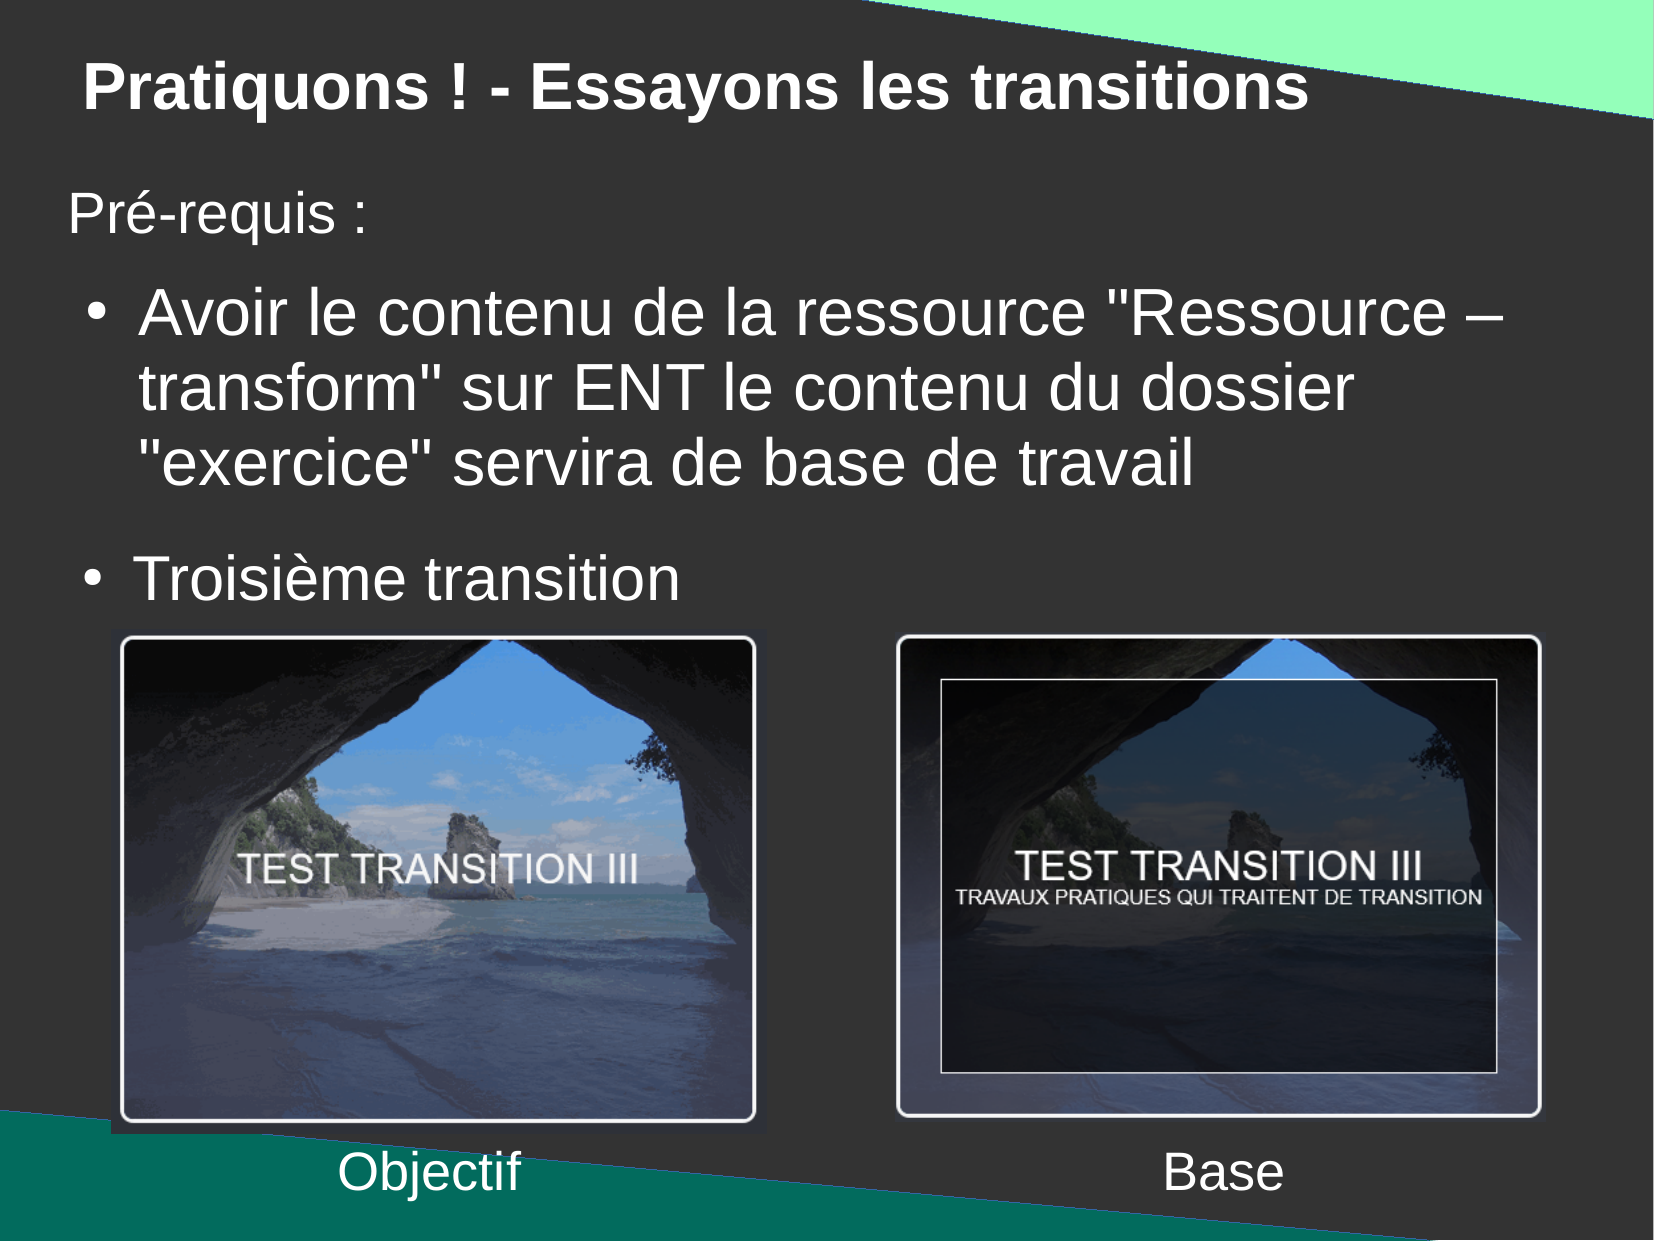

# Pratiquons ! - Essayons les transitions
Pré-requis :
Avoir le contenu de la ressource "Ressource – transform" sur ENT le contenu du dossier "exercice" servira de base de travail
Troisième transition
Objectif
Base